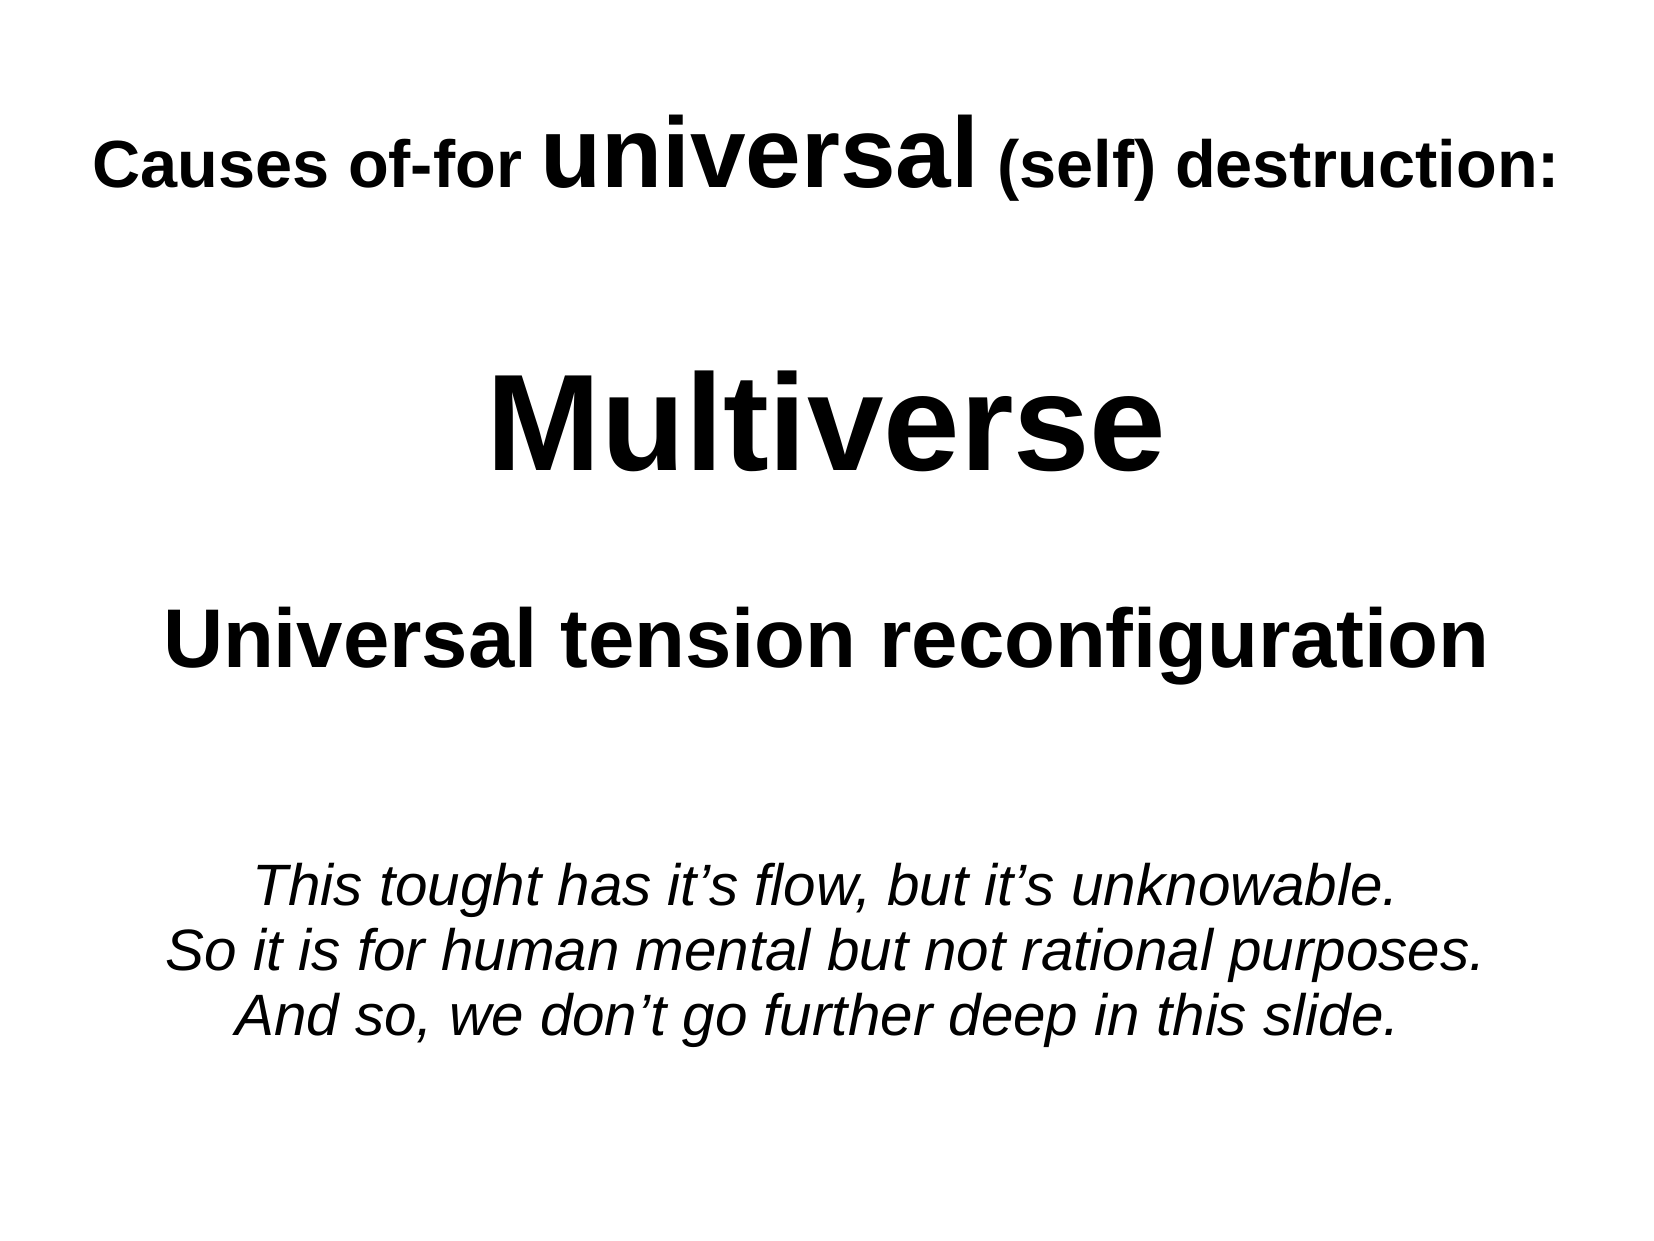

Multiverse
Universal tension reconfiguration
This tought has it’s flow, but it’s unknowable.
So it is for human mental but not rational purposes.
And so, we don’t go further deep in this slide.
# Causes of-for universal (self) destruction: